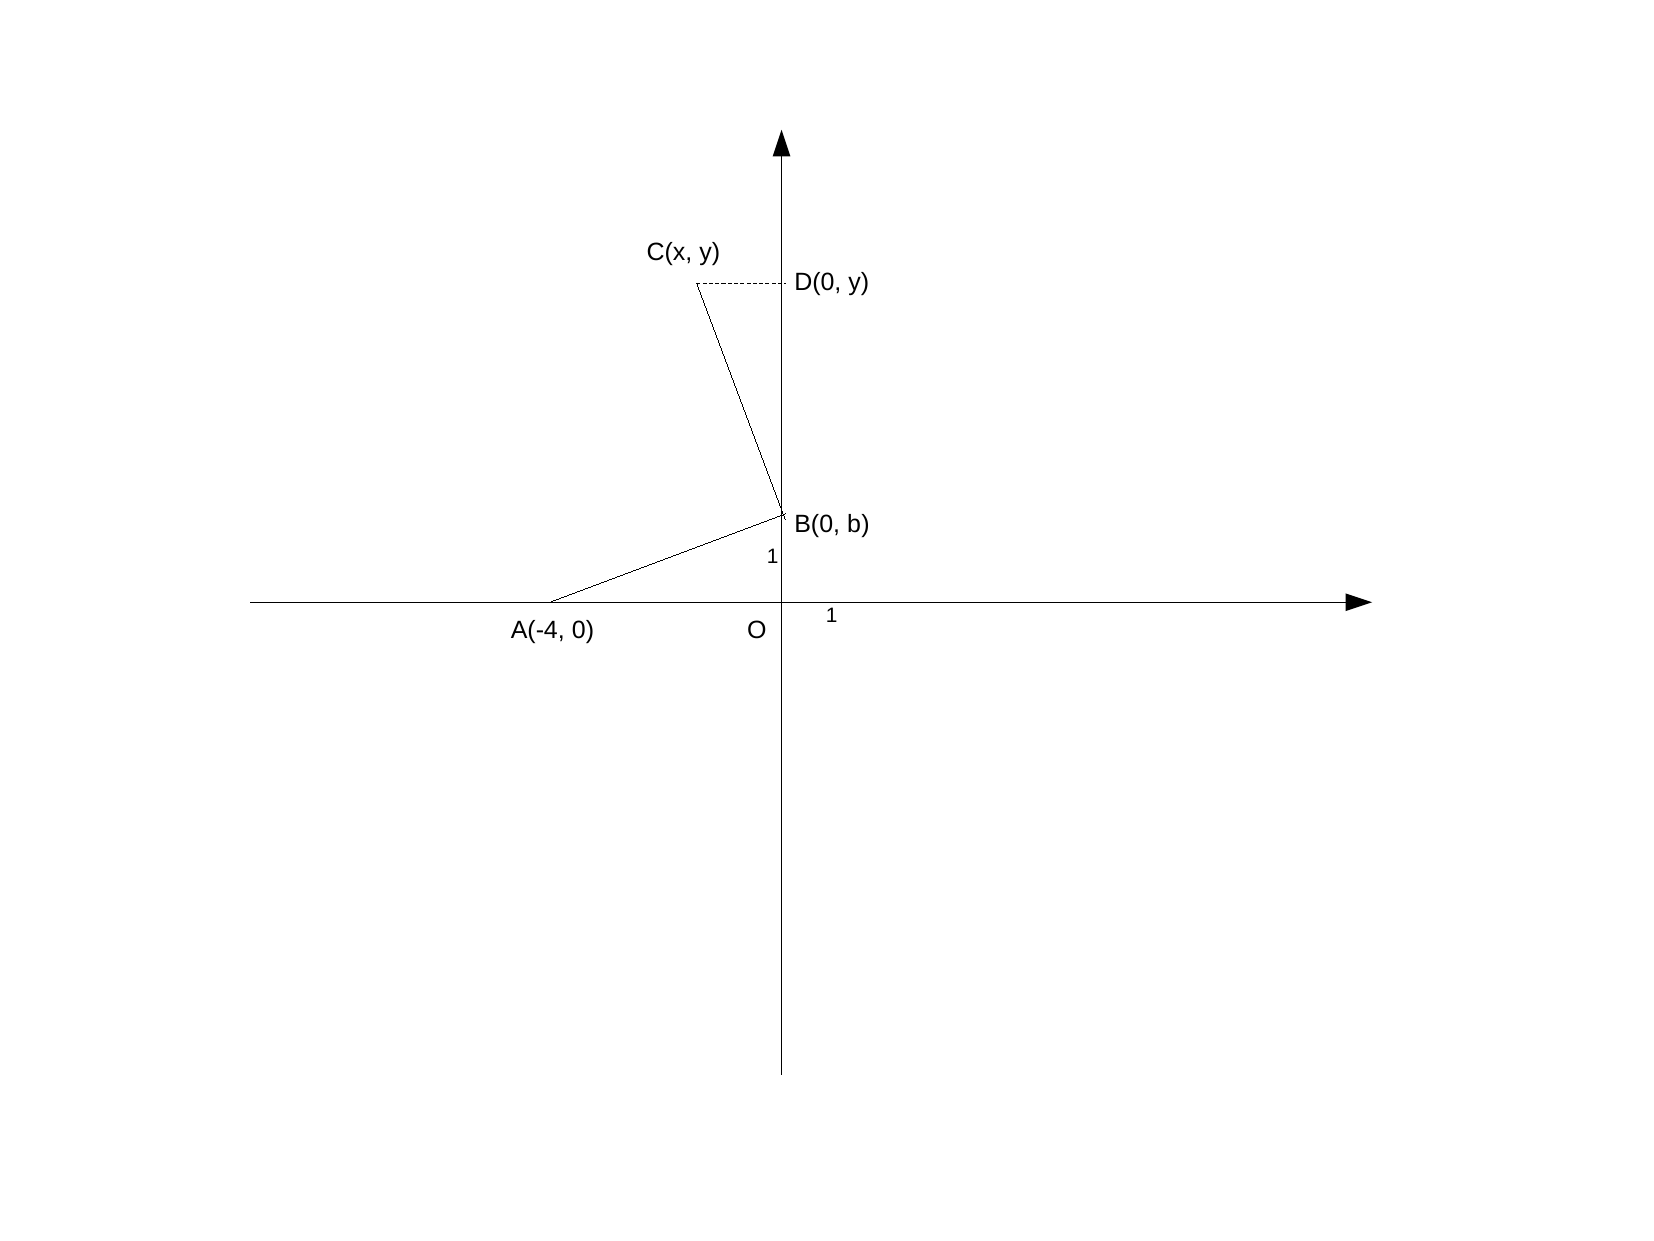

C(x, y)
D(0, y)
B(0, b)
1
1
A(-4, 0)
O